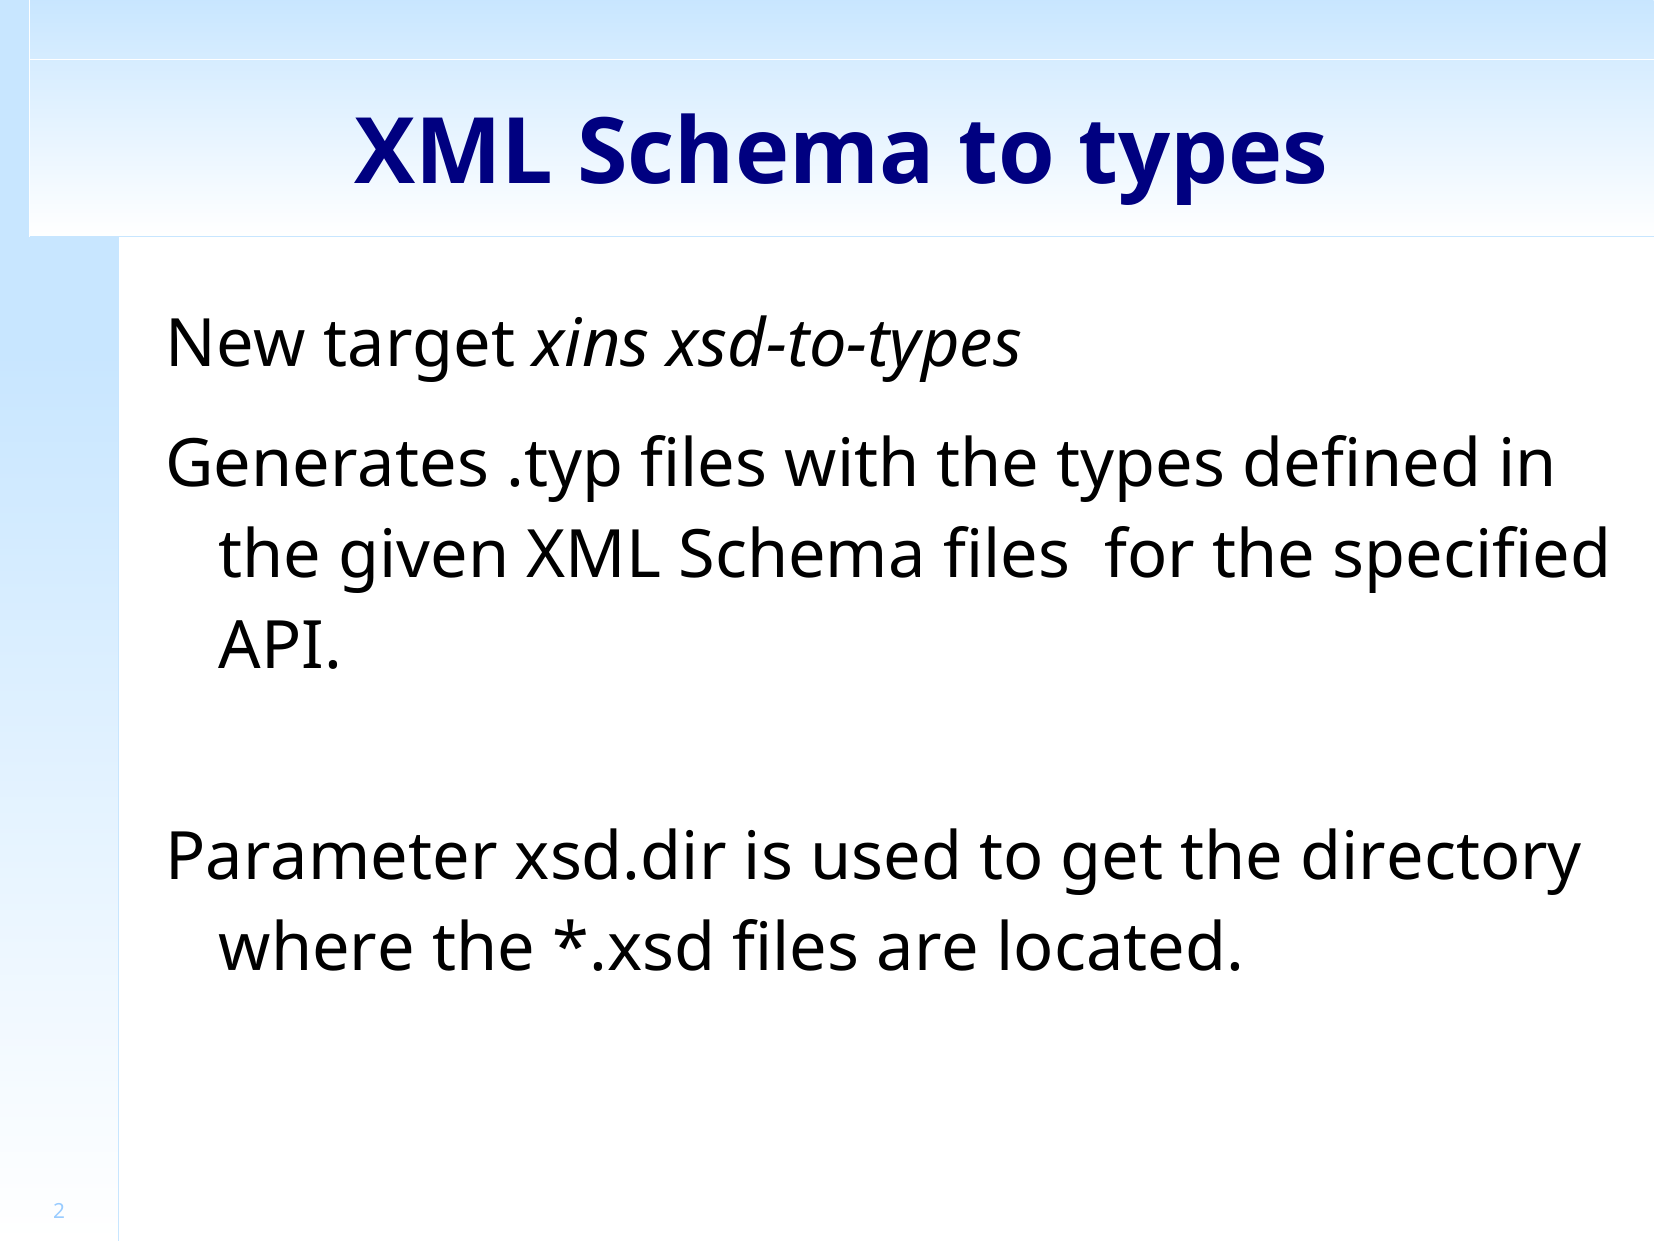

# XML Schema to types
New target xins xsd-to-types
Generates .typ files with the types defined in the given XML Schema files for the specified API.
Parameter xsd.dir is used to get the directory where the *.xsd files are located.